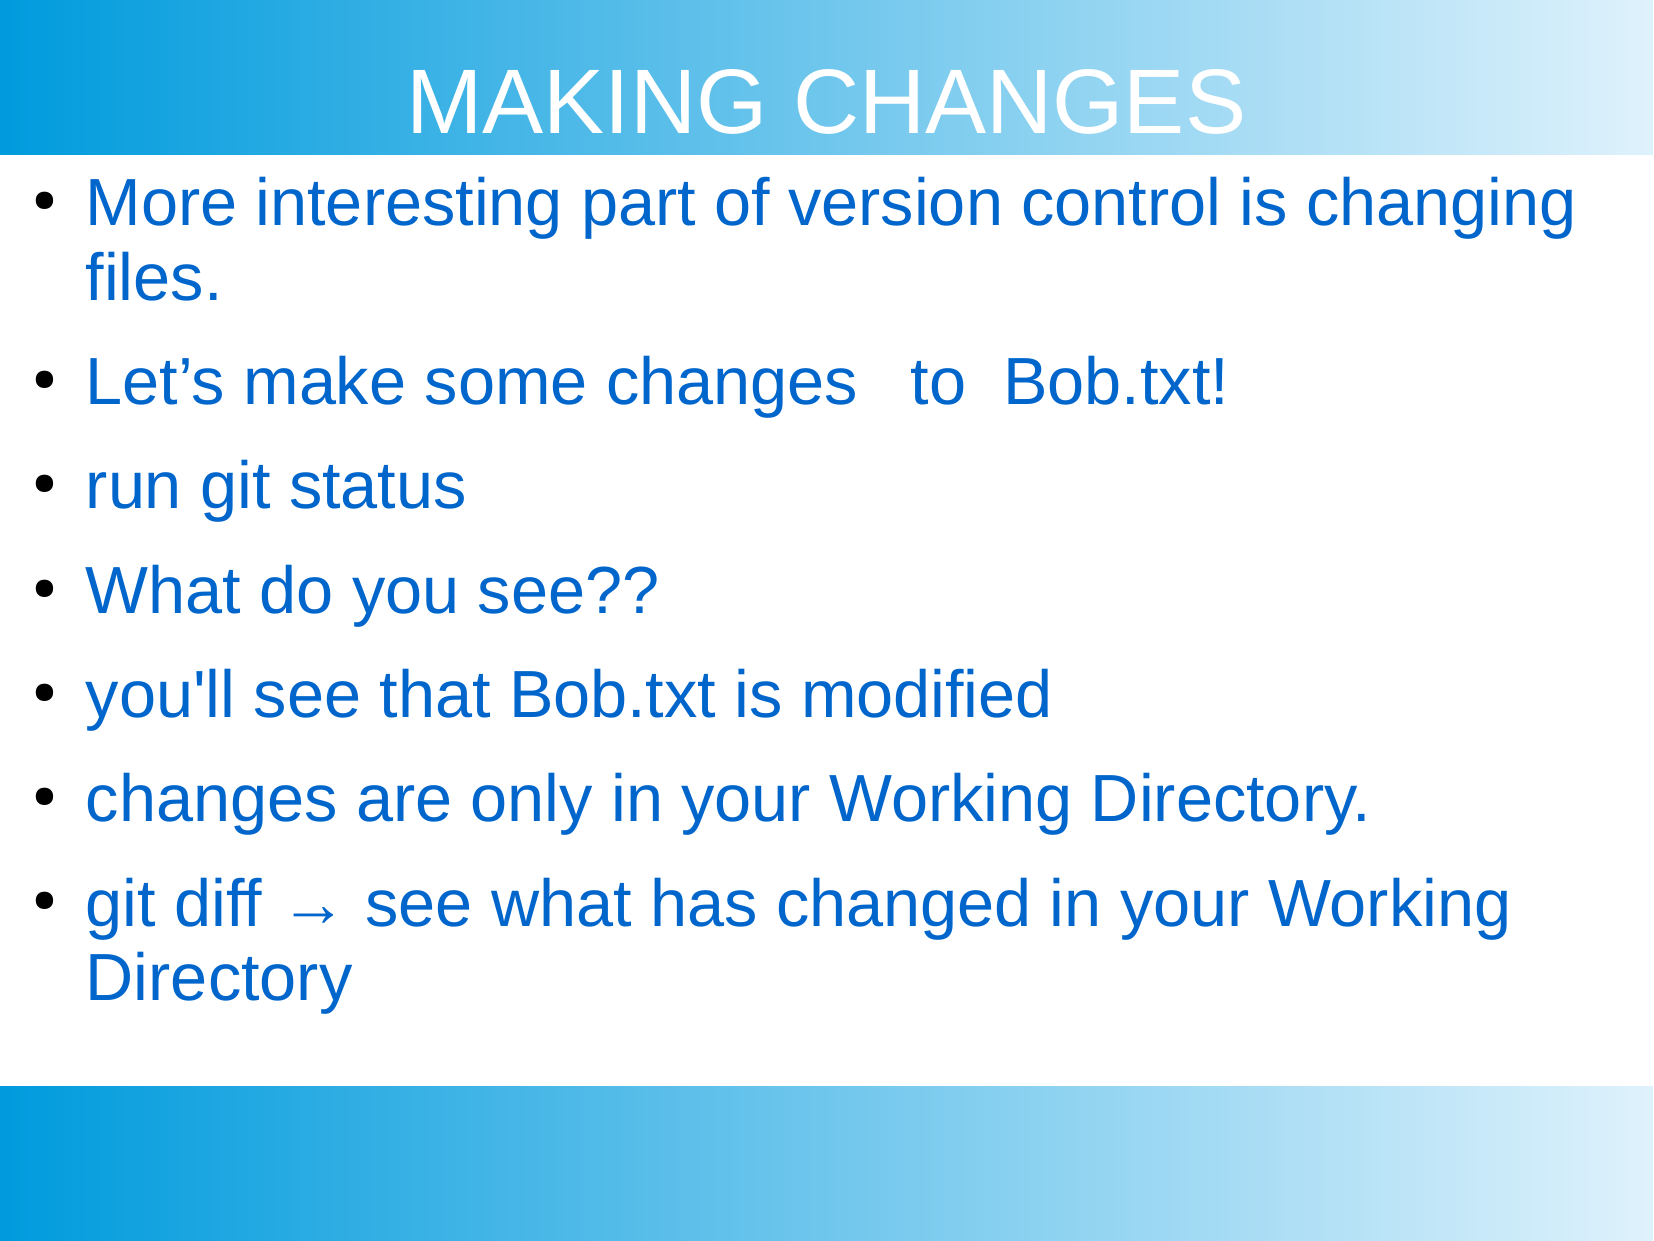

# MAKING CHANGES
More interesting part of version control is changing files.
Let’s make some changes 	to Bob.txt!
run git status
What do you see??
you'll see that Bob.txt is modified
changes are only in your Working Directory.
git diff → see what has changed in your Working Directory